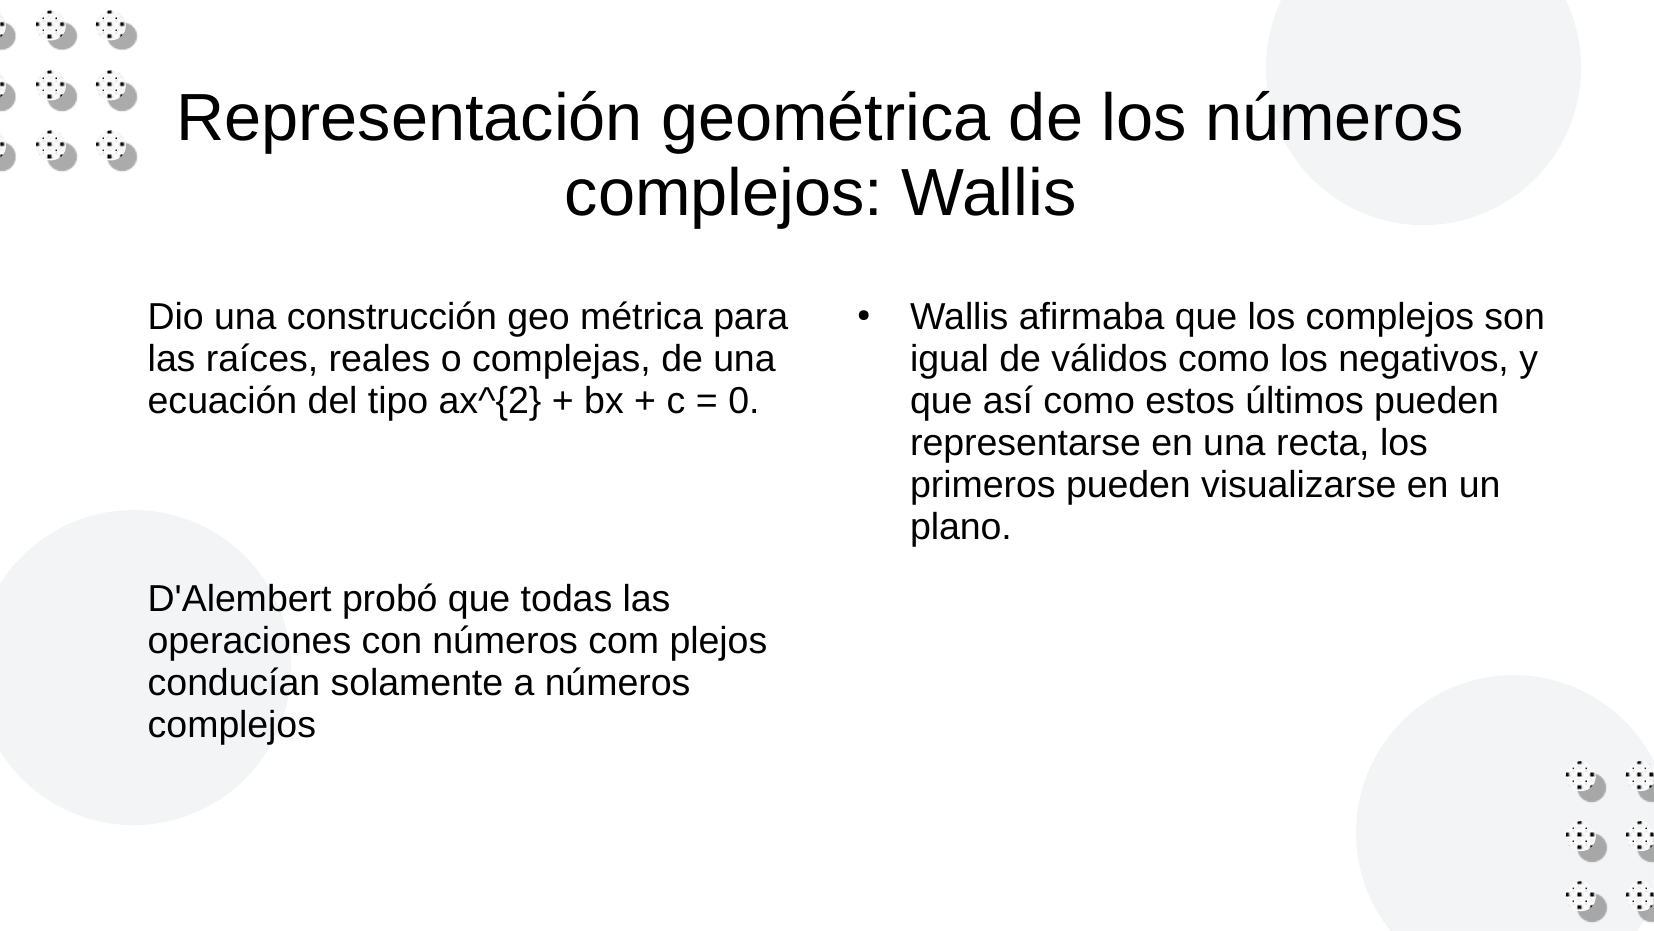

# Representación geométrica de los números complejos: Wallis
Dio una construcción geo­ métrica para las raíces, reales o complejas, de una ecuación del tipo ax^{2} + bx + c = 0.
Wallis afirmaba que los complejos son igual de válidos como los negativos, y que así como estos últimos pueden representarse en una recta, los primeros pueden visualizarse en un plano.
D'Alembert probó que todas las operaciones con números com­ plejos conducían solamente a números complejos